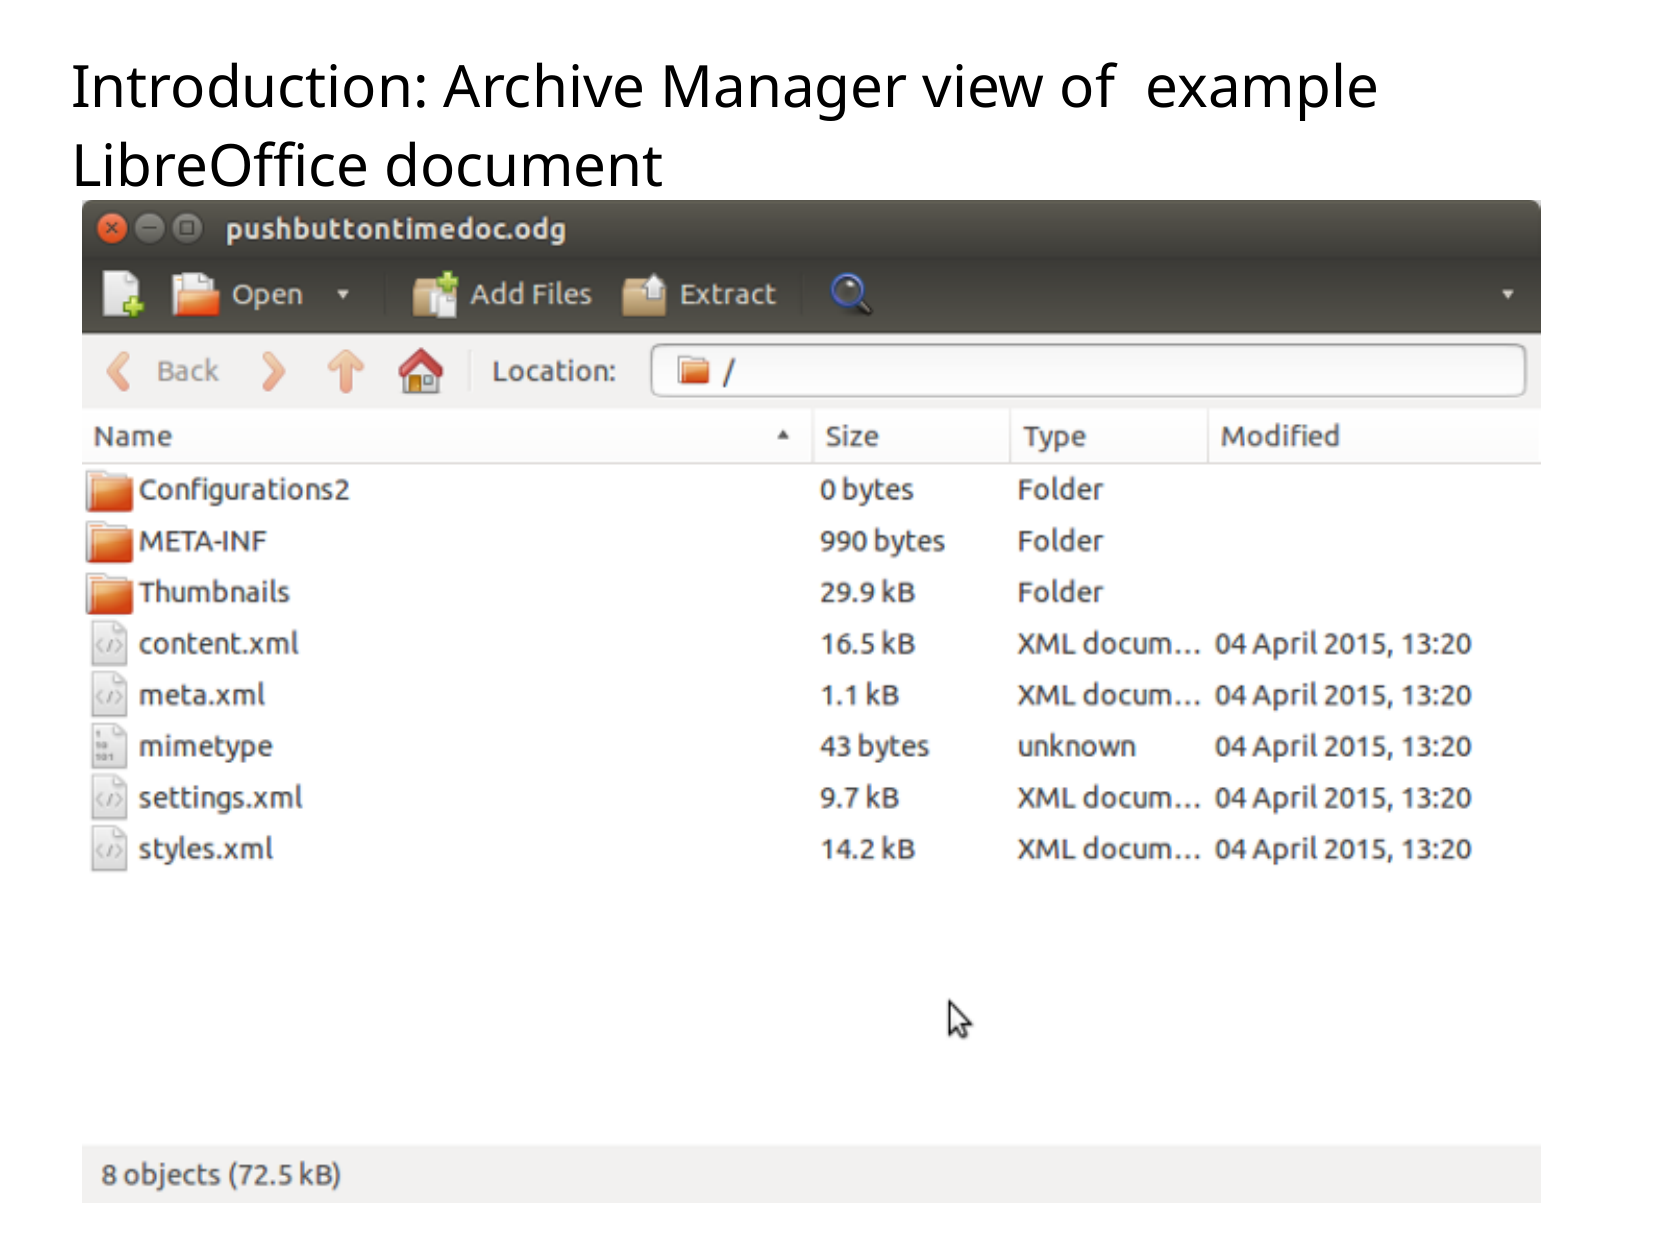

# Introduction: Archive Manager view of example LibreOffice document